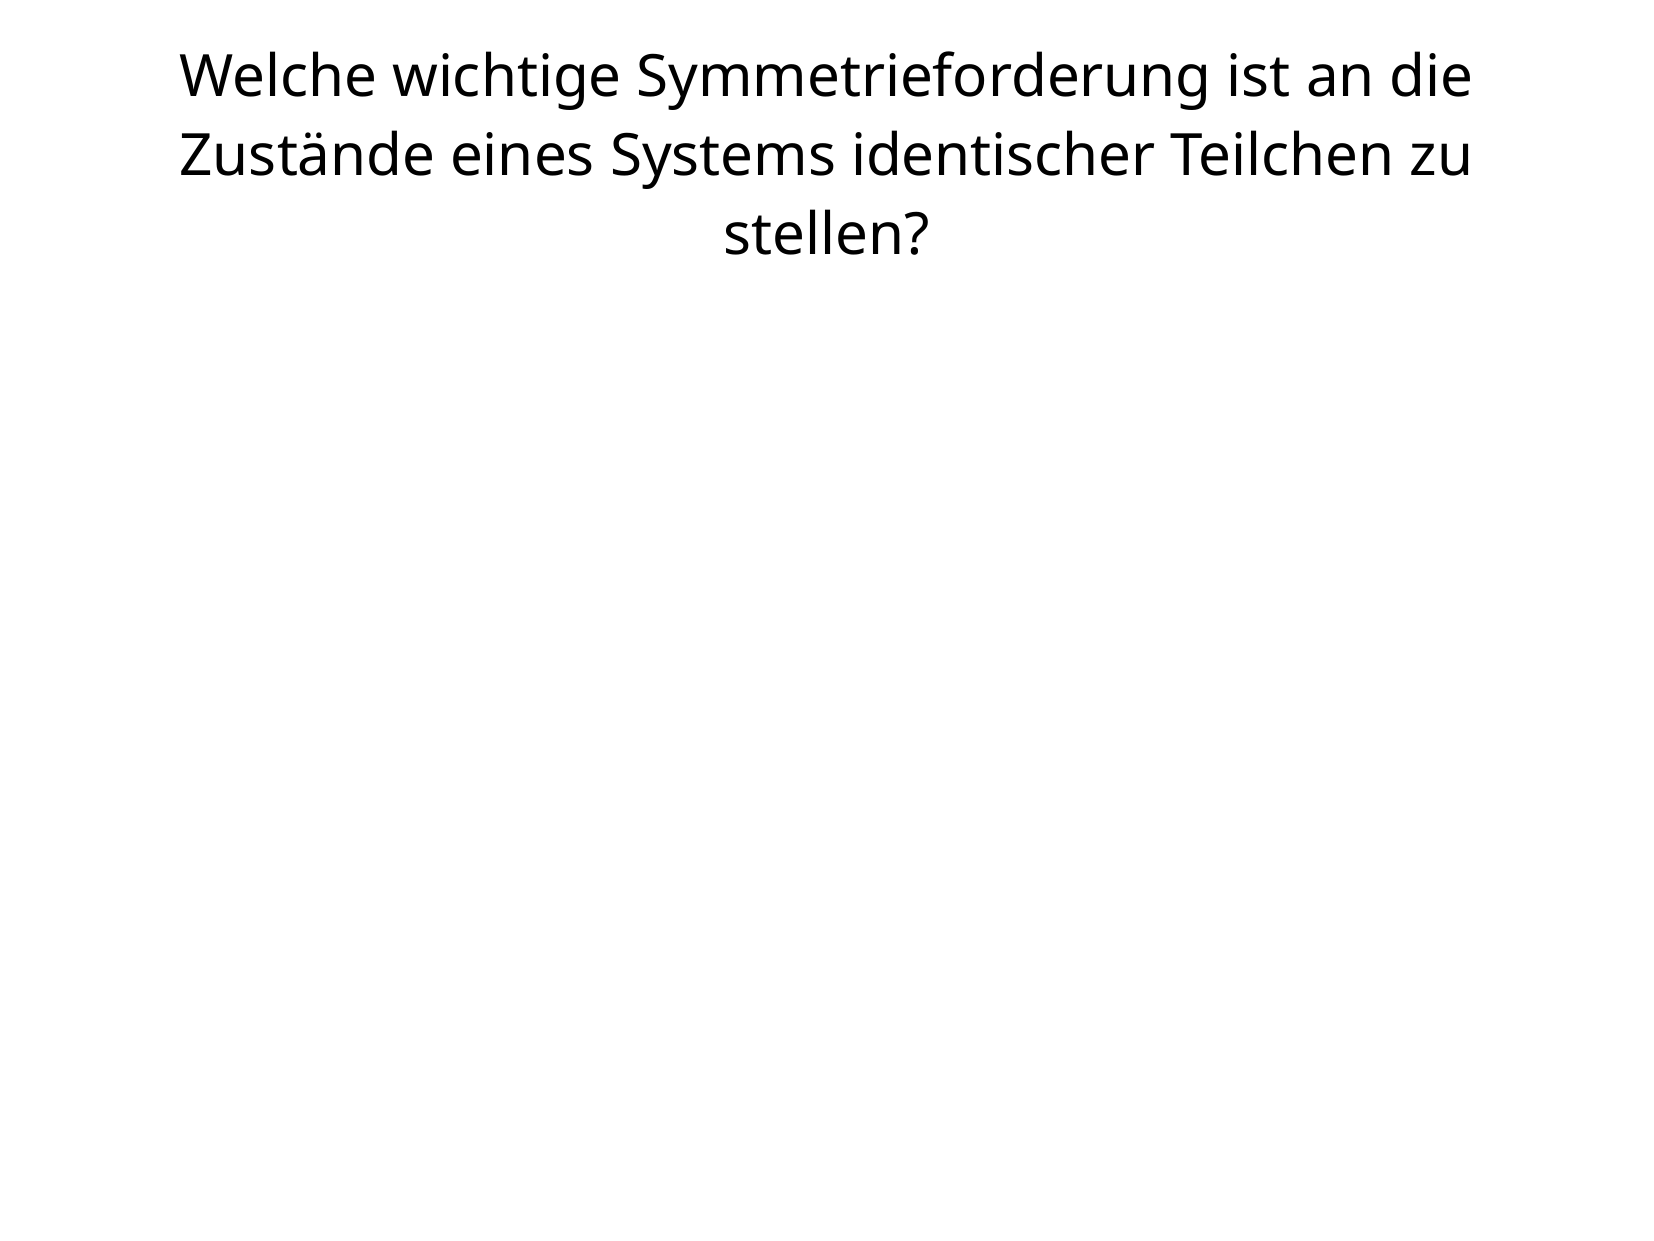

# Welche wichtige Symmetrieforderung ist an die Zustände eines Systems identischer Teilchen zu stellen?